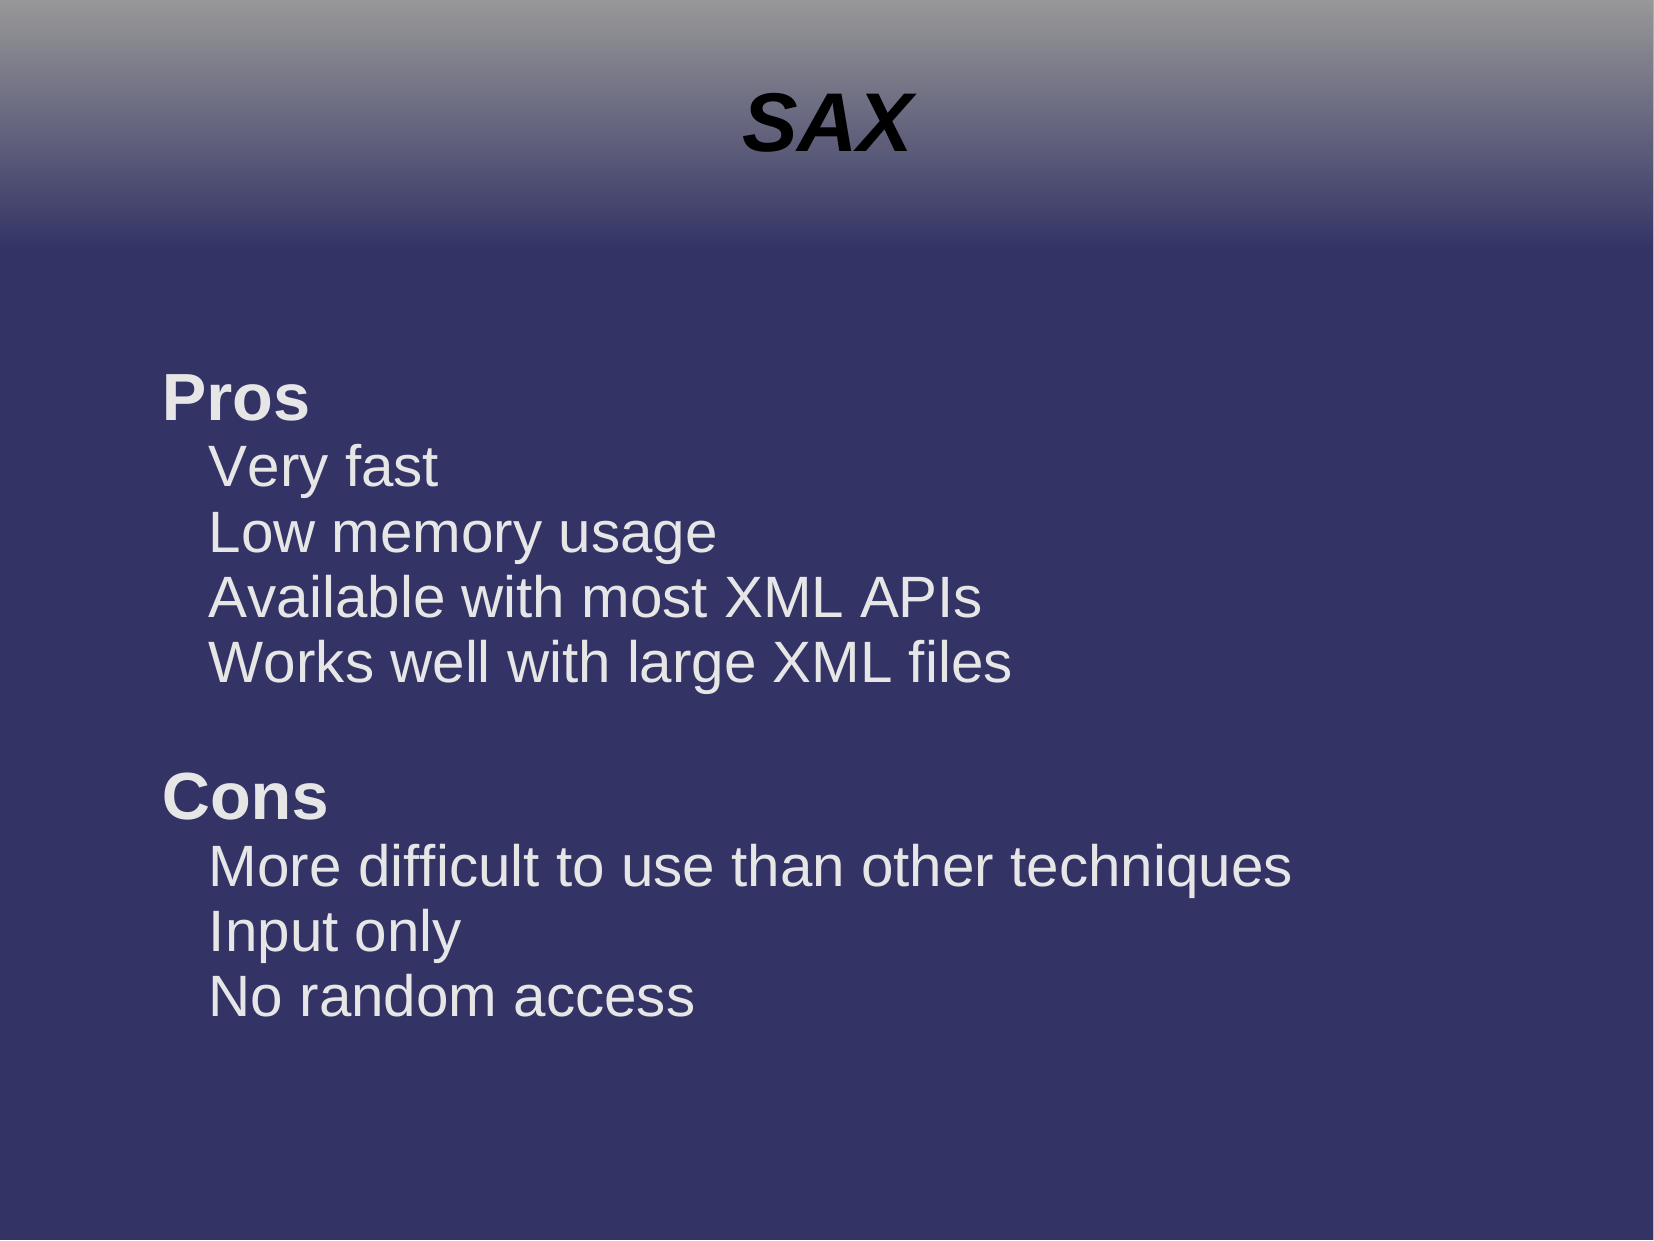

# SAX
Pros
Very fast
Low memory usage
Available with most XML APIs
Works well with large XML files
Cons
More difficult to use than other techniques
Input only
No random access